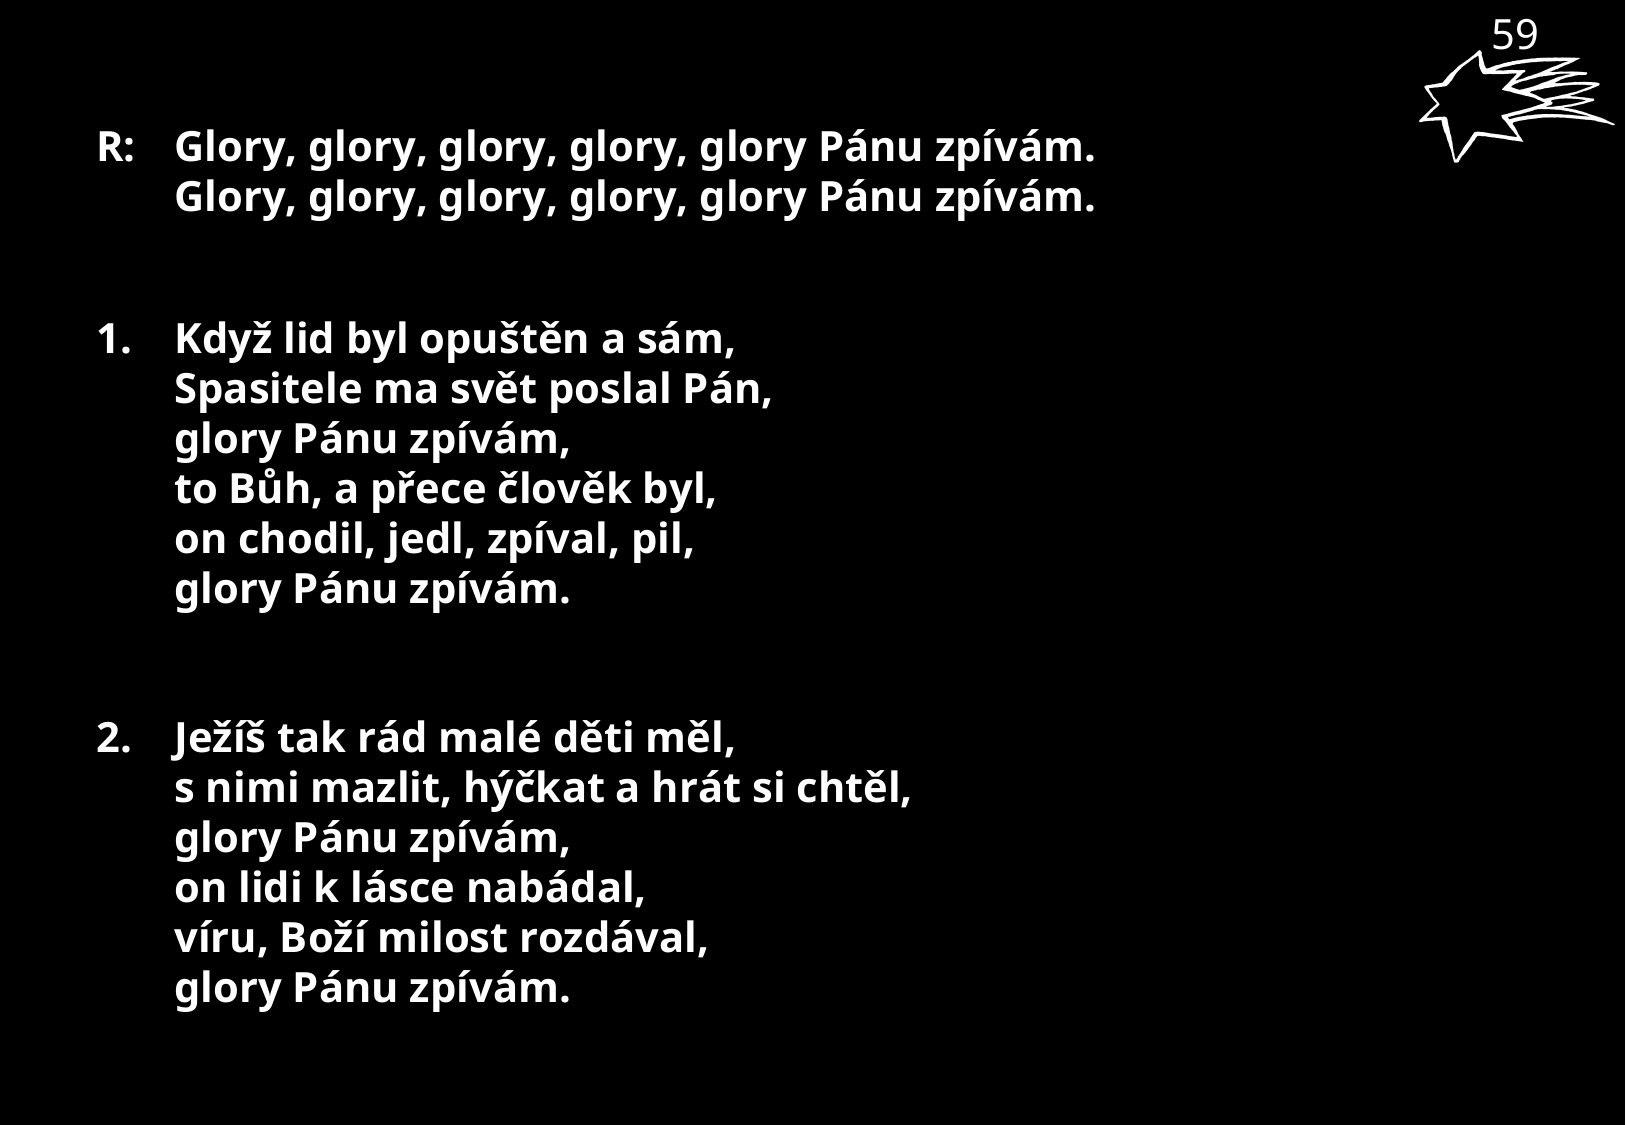

59
# R: 	Glory, glory, glory, glory, glory Pánu zpívám. Glory, glory, glory, glory, glory Pánu zpívám.
1. 	Když lid byl opuštěn a sám,
Spasitele ma svět poslal Pán,
glory Pánu zpívám,
to Bůh, a přece člověk byl,
on chodil, jedl, zpíval, pil,
glory Pánu zpívám.
2. 	Ježíš tak rád malé děti měl,
s nimi mazlit, hýčkat a hrát si chtěl,
glory Pánu zpívám,
on lidi k lásce nabádal,
víru, Boží milost rozdával,
glory Pánu zpívám.